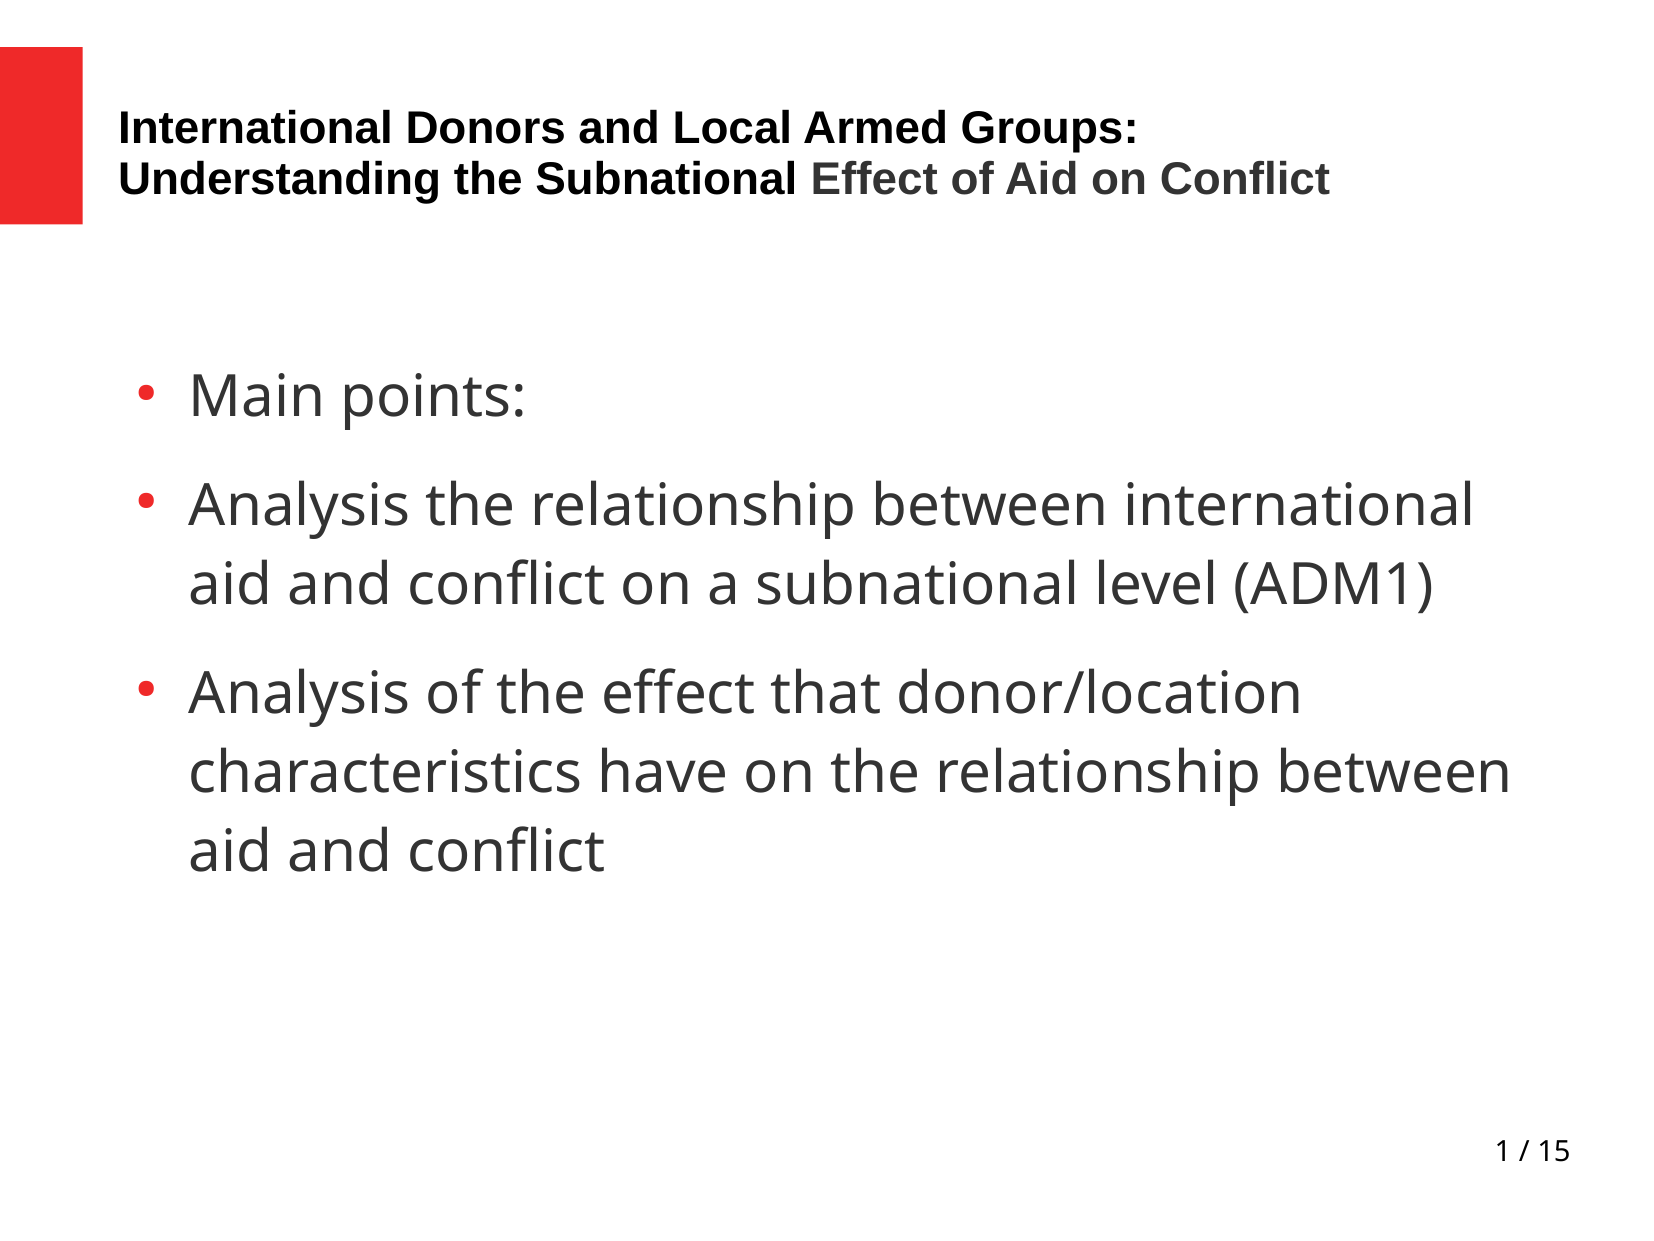

# International Donors and Local Armed Groups: Understanding the Subnational Effect of Aid on Conflict
Main points:
Analysis the relationship between international aid and conflict on a subnational level (ADM1)
Analysis of the effect that donor/location characteristics have on the relationship between aid and conflict
1